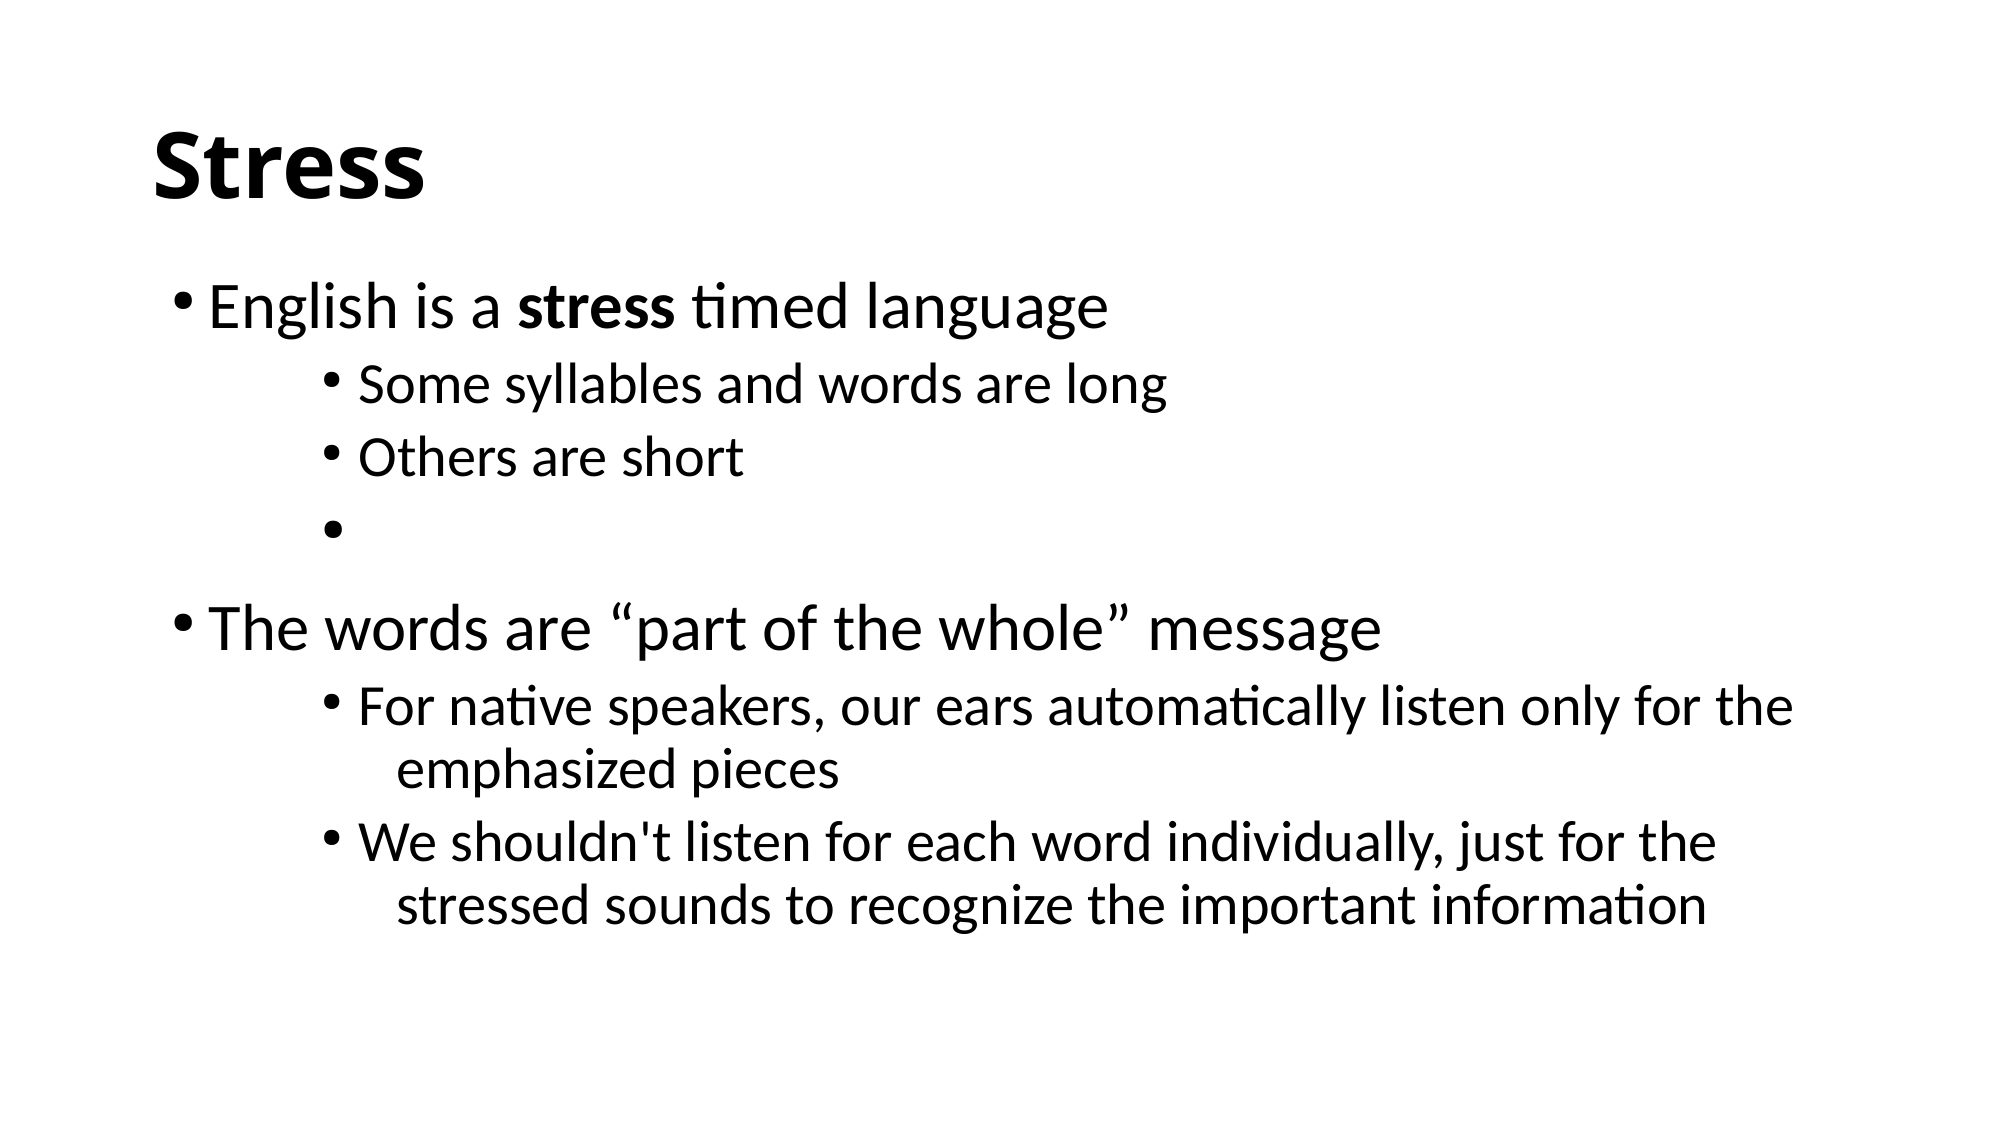

# Stress
English is a stress timed language
Some syllables and words are long
Others are short
The words are “part of the whole” message
For native speakers, our ears automatically listen only for the emphasized pieces
We shouldn't listen for each word individually, just for the stressed sounds to recognize the important information